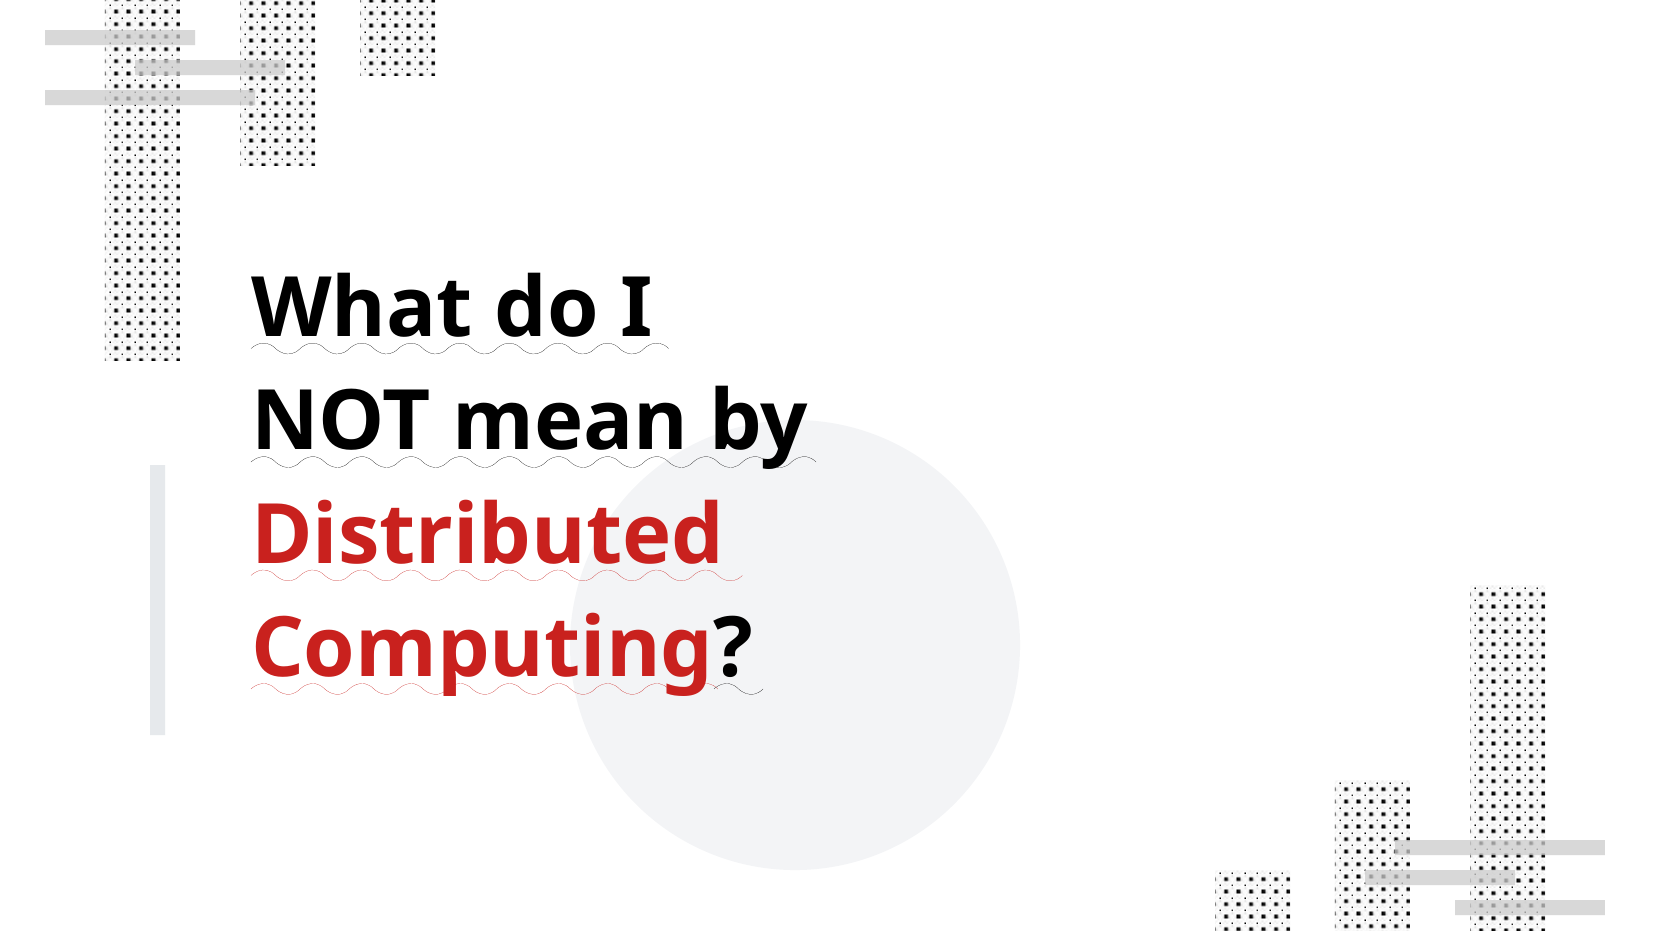

What do I NOT mean by Distributed Computing?